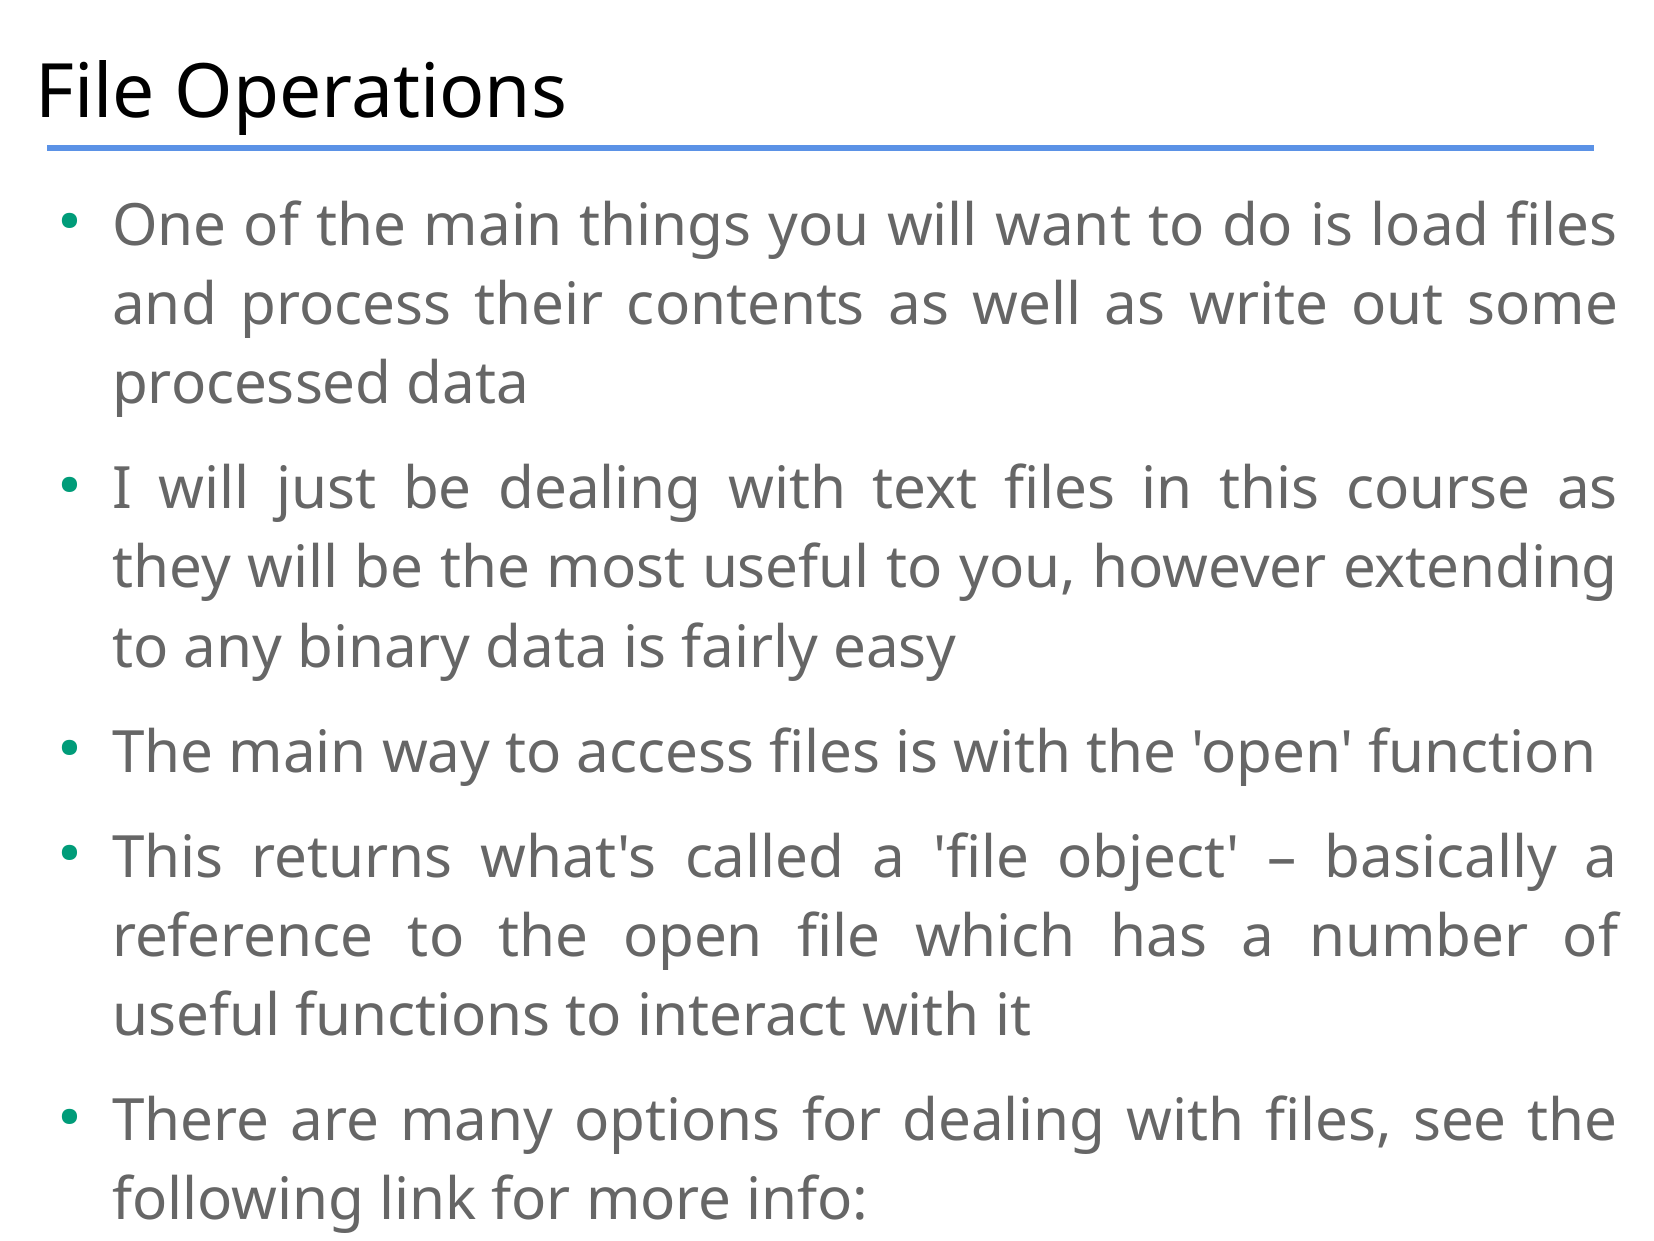

File Operations
# One of the main things you will want to do is load files and process their contents as well as write out some processed data
I will just be dealing with text files in this course as they will be the most useful to you, however extending to any binary data is fairly easy
The main way to access files is with the 'open' function
This returns what's called a 'file object' – basically a reference to the open file which has a number of useful functions to interact with it
There are many options for dealing with files, see the following link for more info:
https://docs.python.org/2/tutorial/inputoutput.html